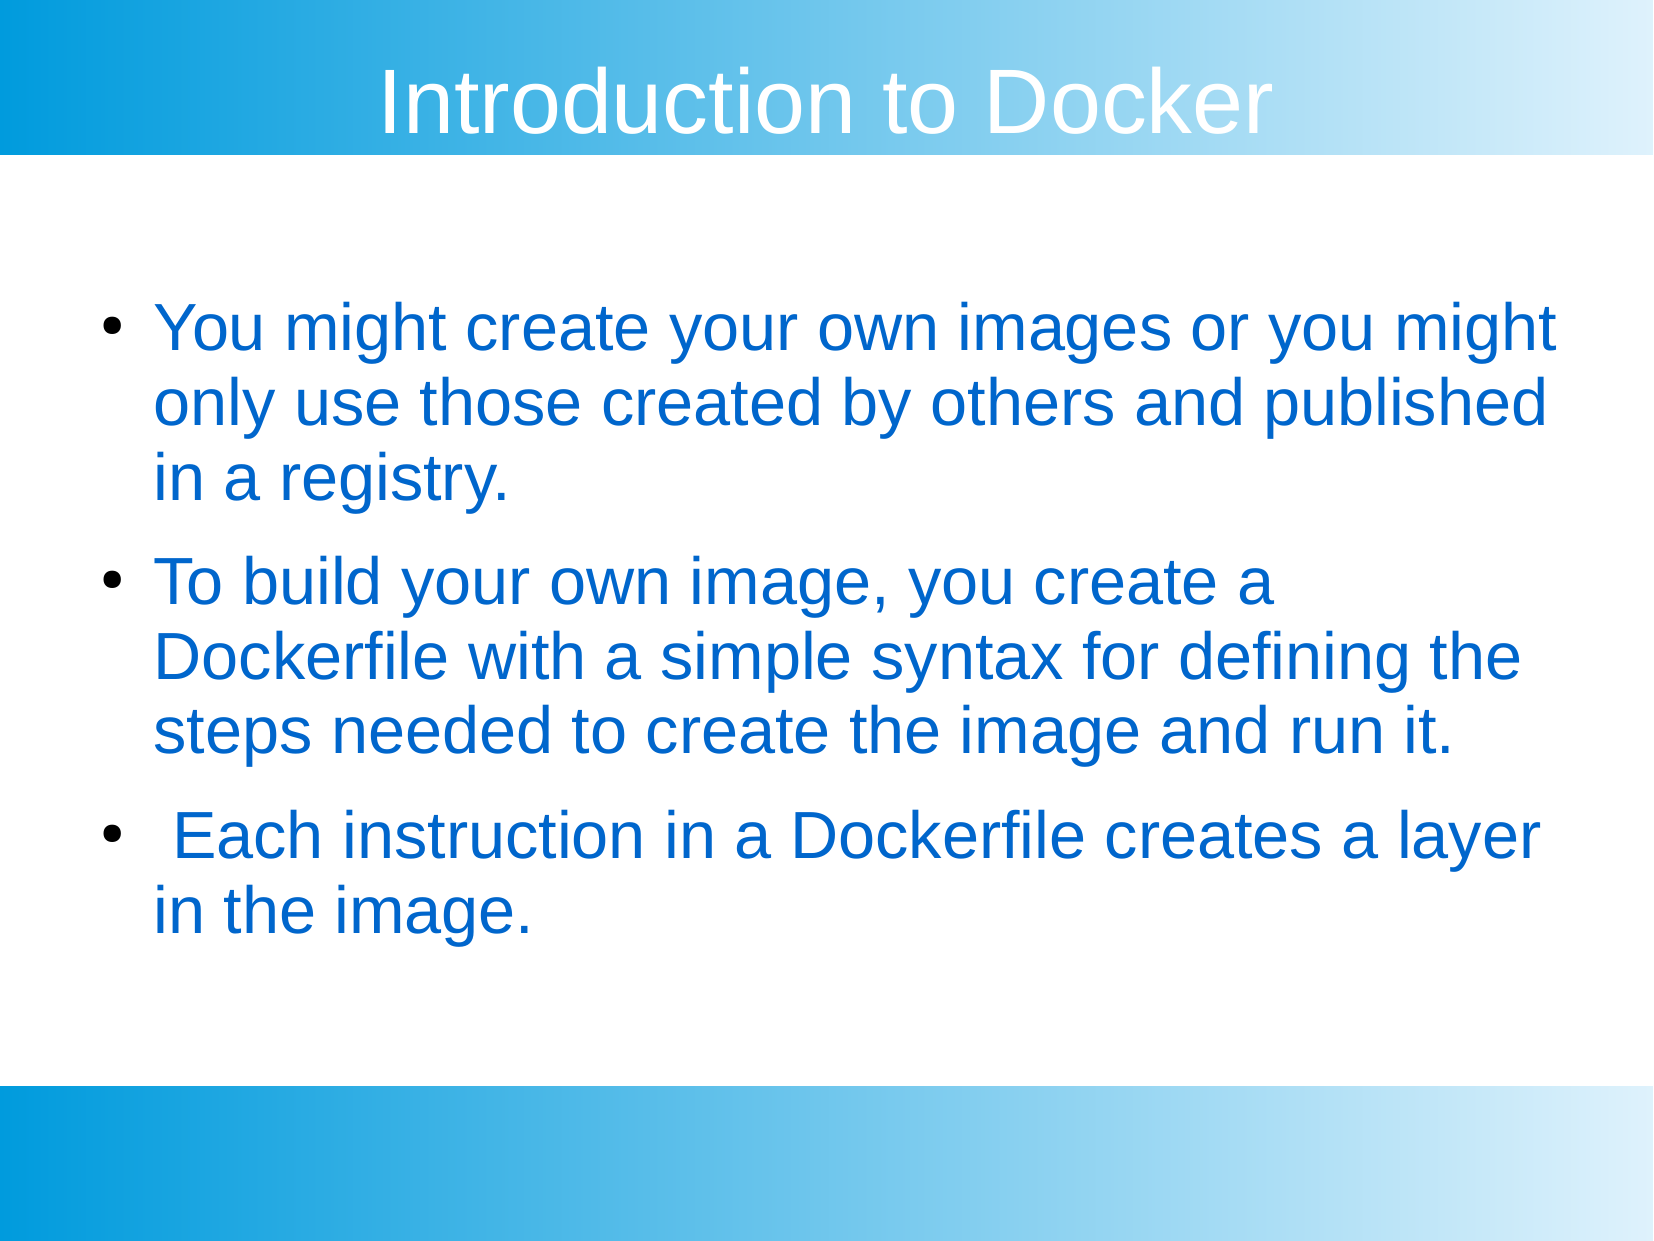

# Introduction to Docker
You might create your own images or you might only use those created by others and published in a registry.
To build your own image, you create a Dockerfile with a simple syntax for defining the steps needed to create the image and run it.
 Each instruction in a Dockerfile creates a layer in the image.